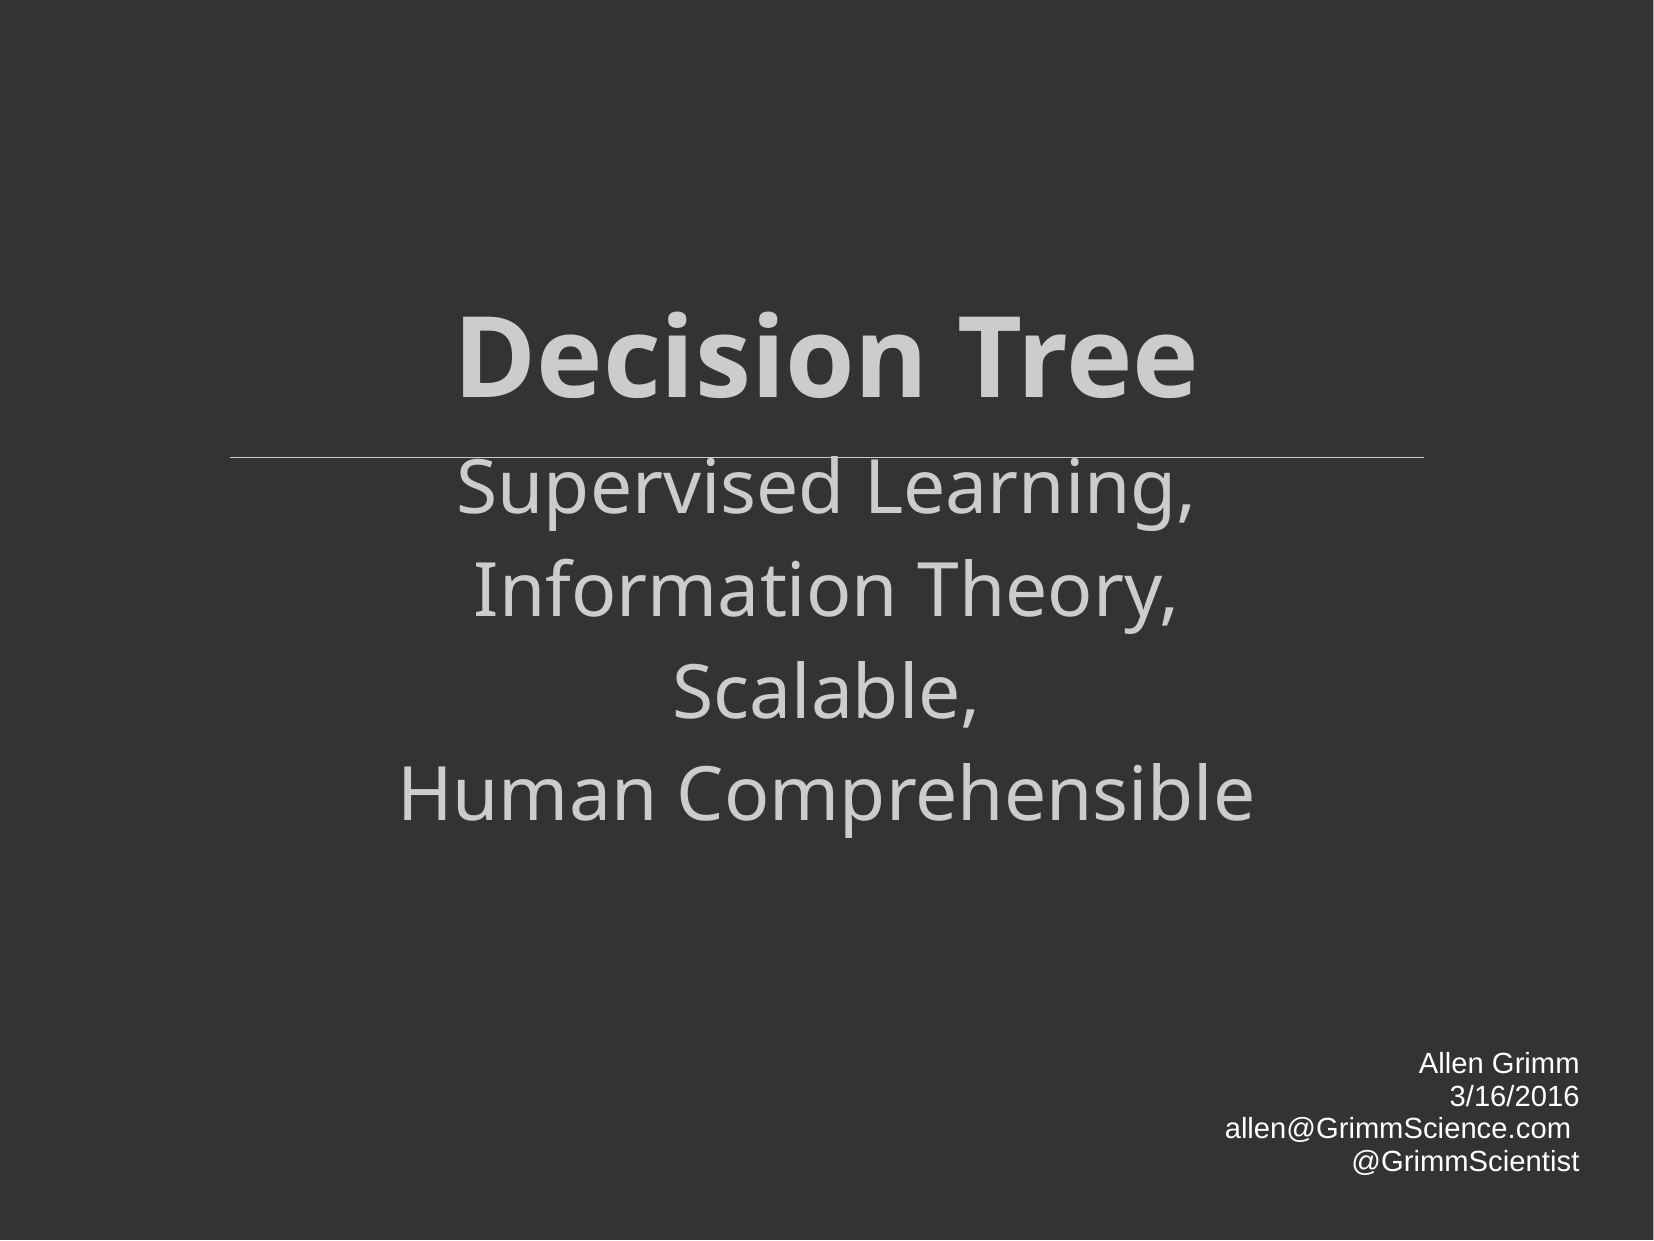

# Decision Tree
Supervised Learning,
Information Theory,
Scalable,
Human Comprehensible
Allen Grimm
3/16/2016
allen@GrimmScience.com
@GrimmScientist